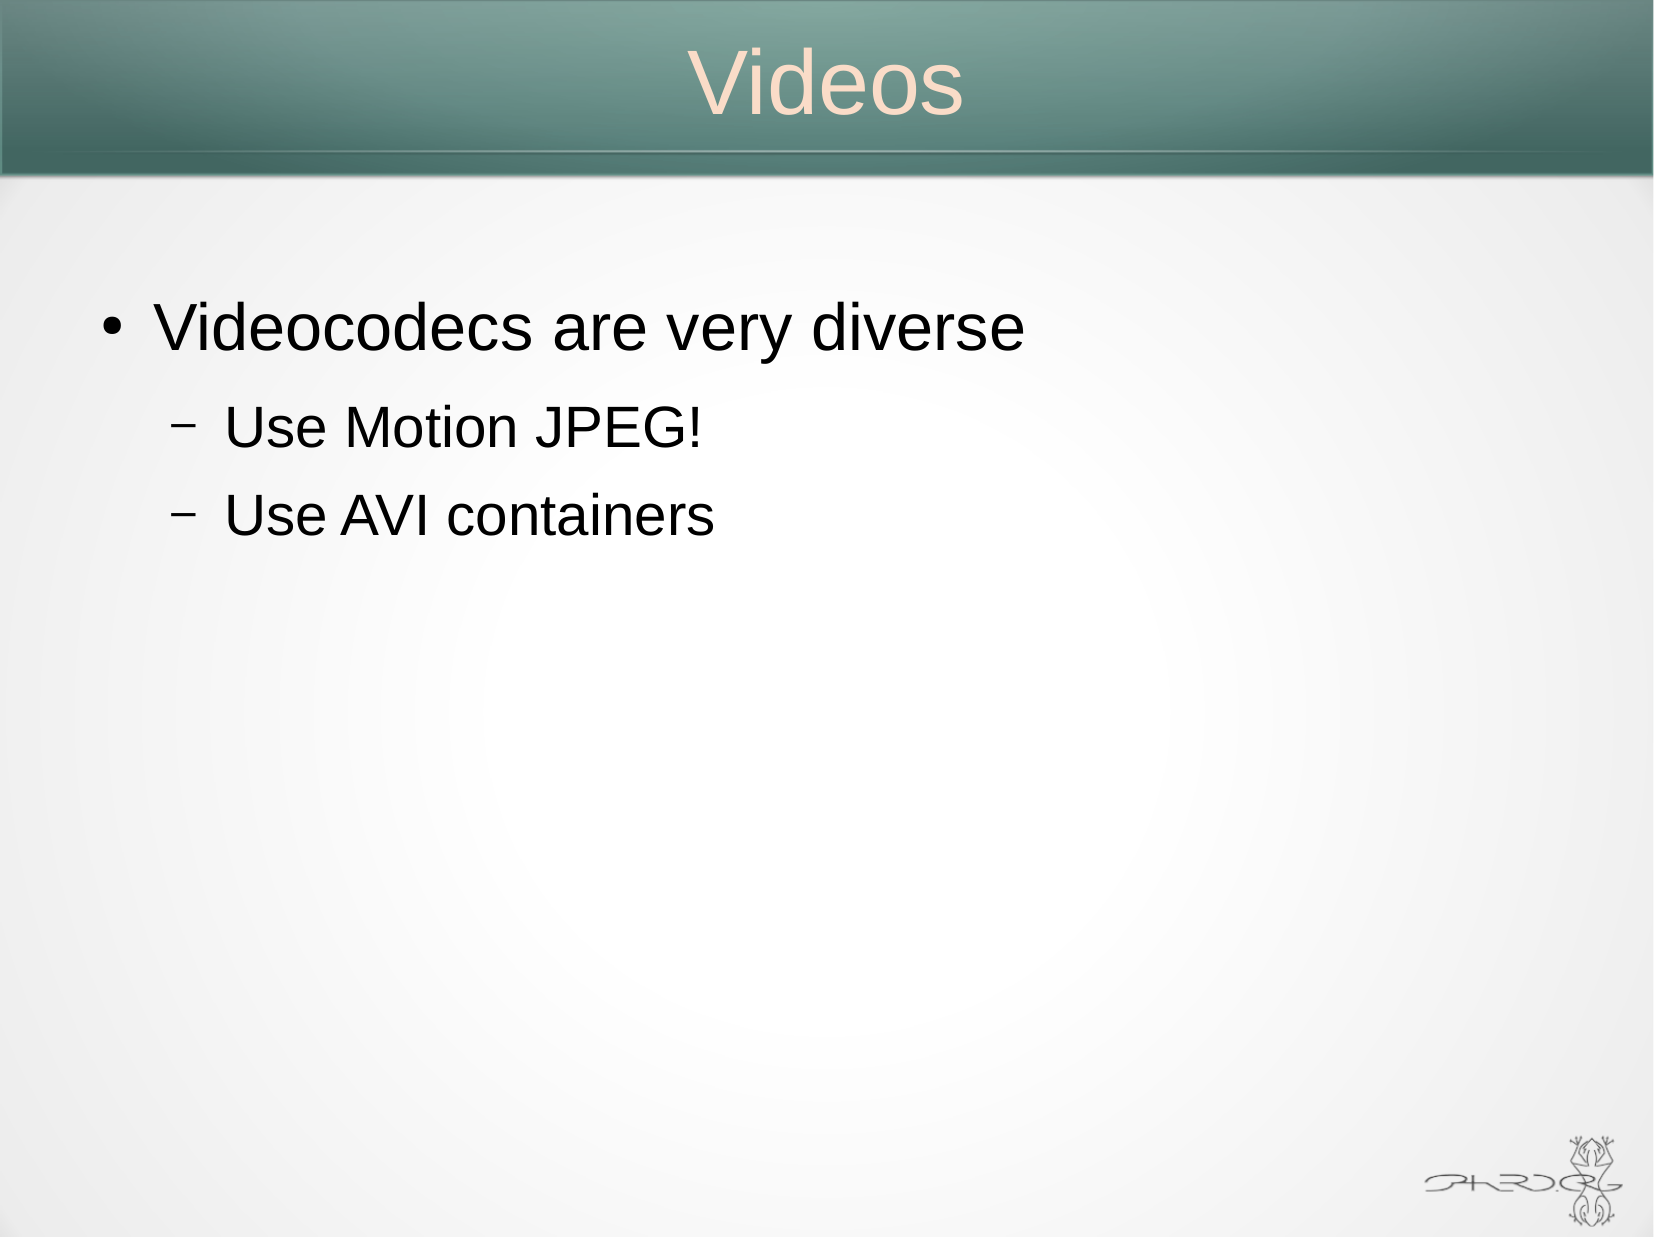

# Videos
Videocodecs are very diverse
Use Motion JPEG!
Use AVI containers